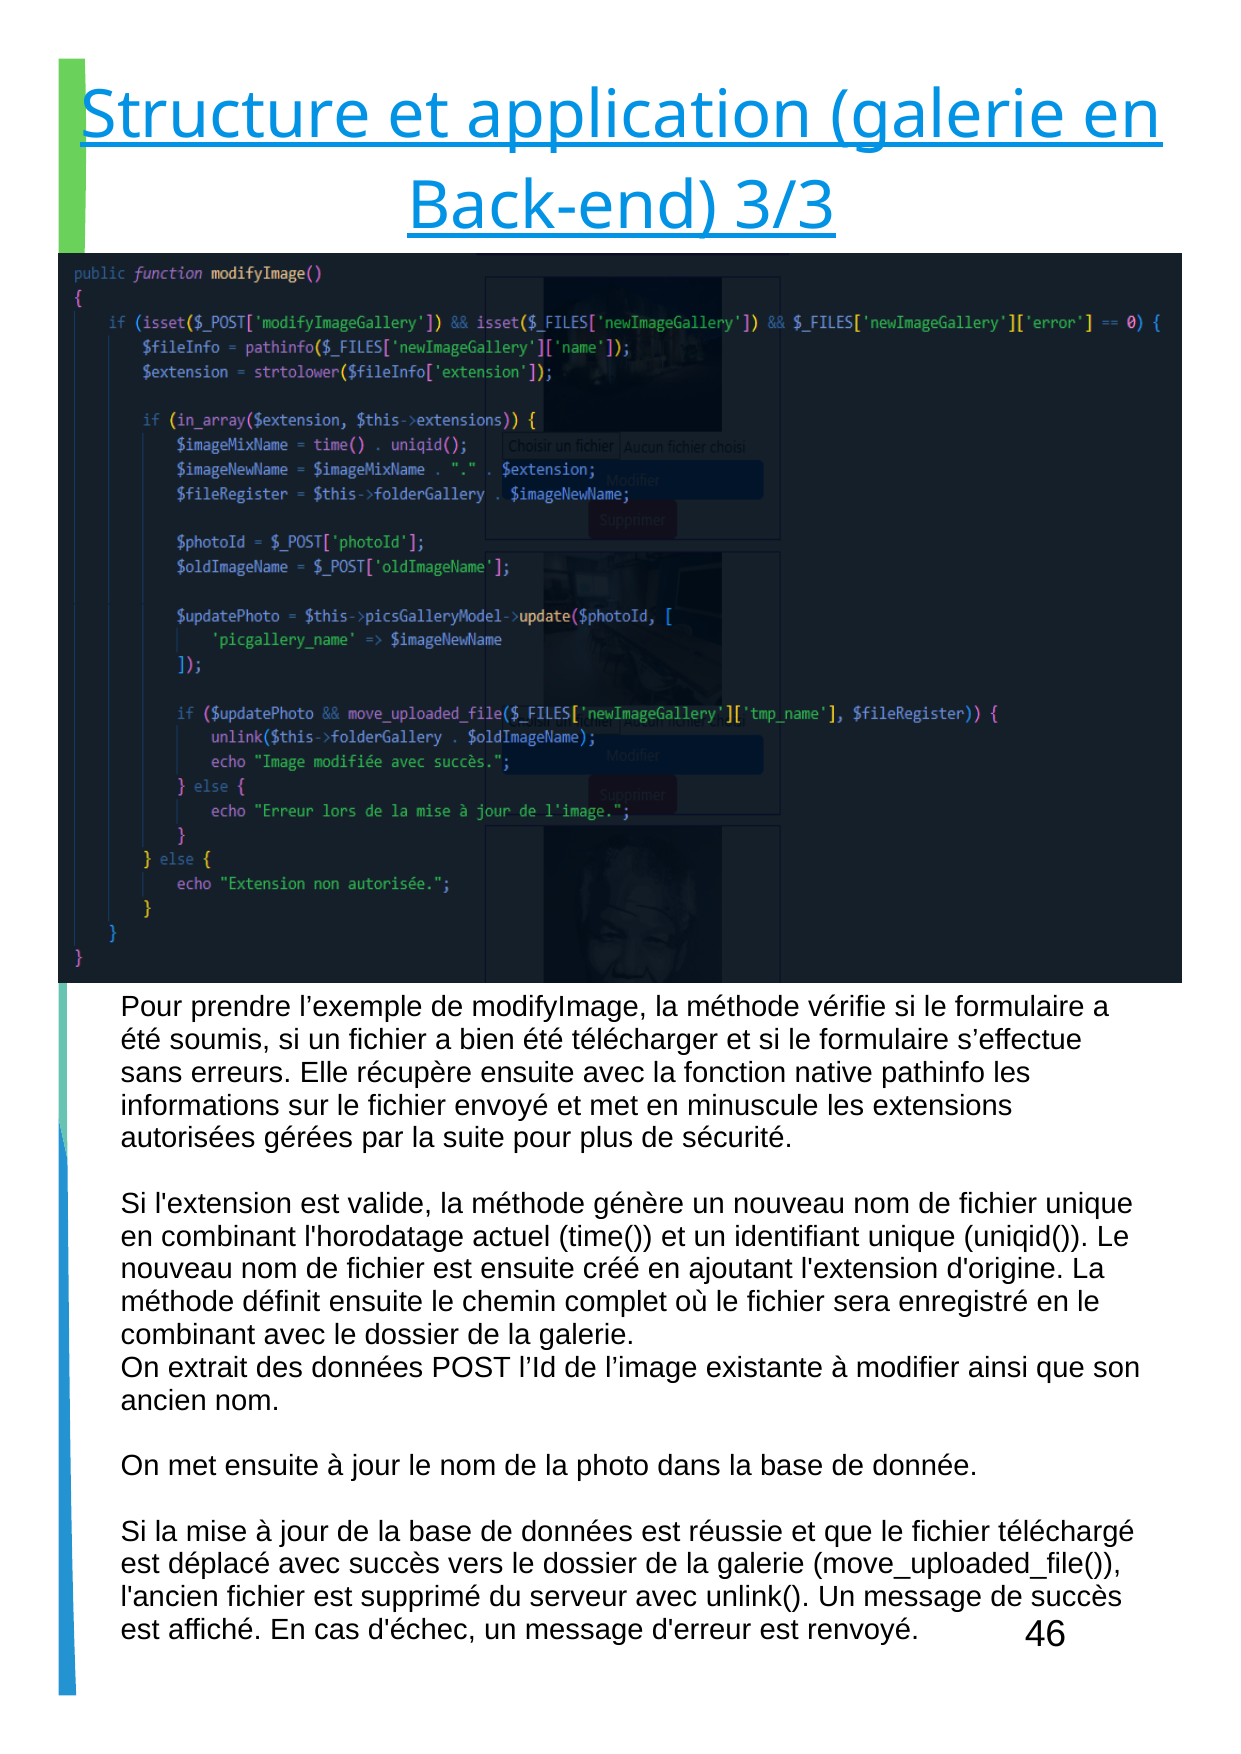

Structure et application (galerie en Back-end) 3/3
Pour prendre l’exemple de modifyImage, la méthode vérifie si le formulaire a été soumis, si un fichier a bien été télécharger et si le formulaire s’effectue sans erreurs. Elle récupère ensuite avec la fonction native pathinfo les informations sur le fichier envoyé et met en minuscule les extensions autorisées gérées par la suite pour plus de sécurité.
Si l'extension est valide, la méthode génère un nouveau nom de fichier unique en combinant l'horodatage actuel (time()) et un identifiant unique (uniqid()). Le nouveau nom de fichier est ensuite créé en ajoutant l'extension d'origine. La méthode définit ensuite le chemin complet où le fichier sera enregistré en le combinant avec le dossier de la galerie.
On extrait des données POST l’Id de l’image existante à modifier ainsi que son ancien nom.
On met ensuite à jour le nom de la photo dans la base de donnée.
Si la mise à jour de la base de données est réussie et que le fichier téléchargé est déplacé avec succès vers le dossier de la galerie (move_uploaded_file()), l'ancien fichier est supprimé du serveur avec unlink(). Un message de succès est affiché. En cas d'échec, un message d'erreur est renvoyé.